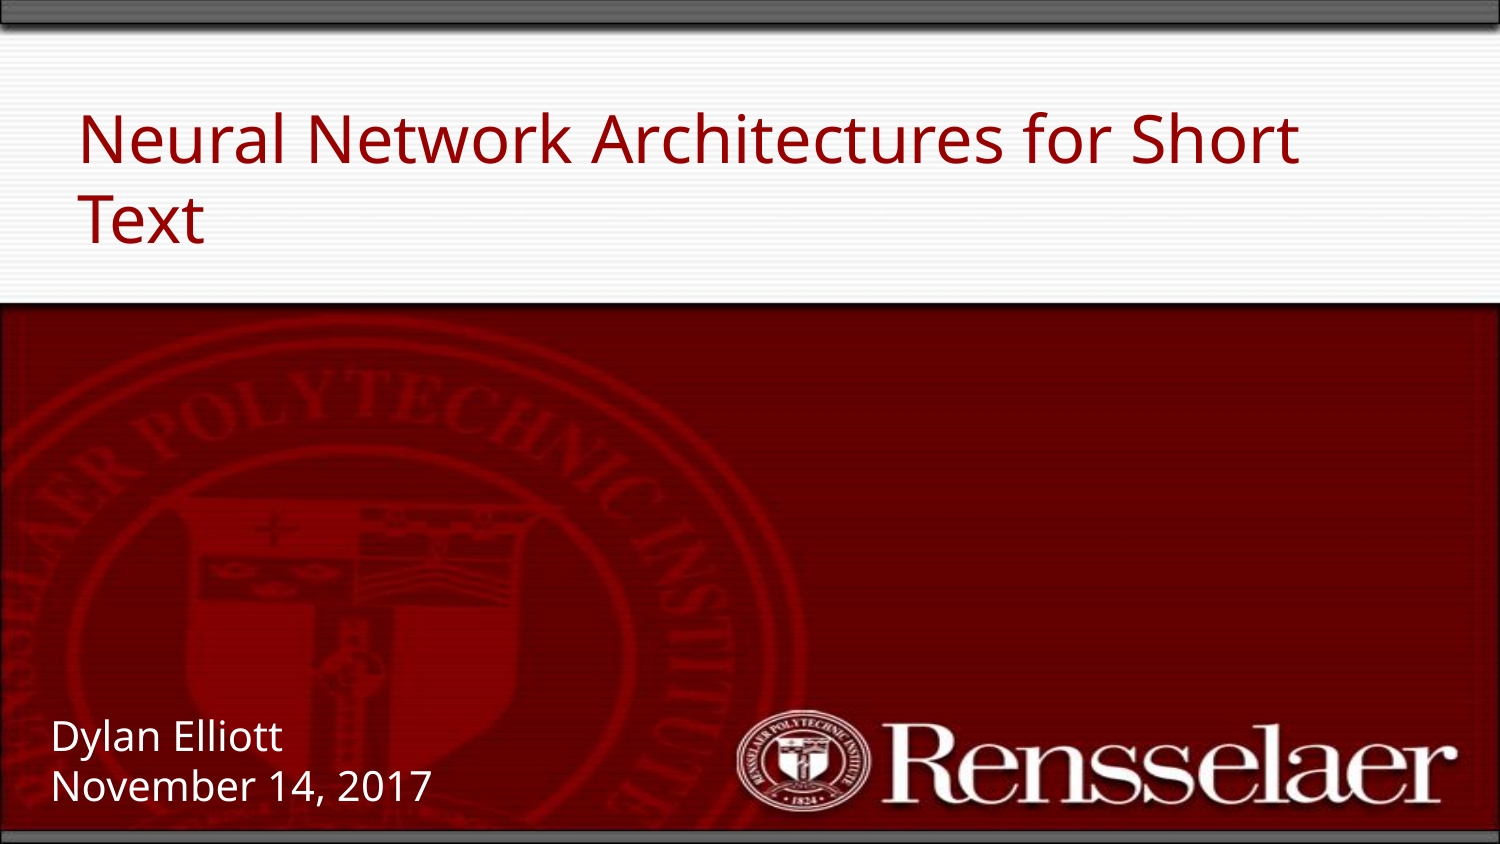

# Neural Network Architectures for Short Text